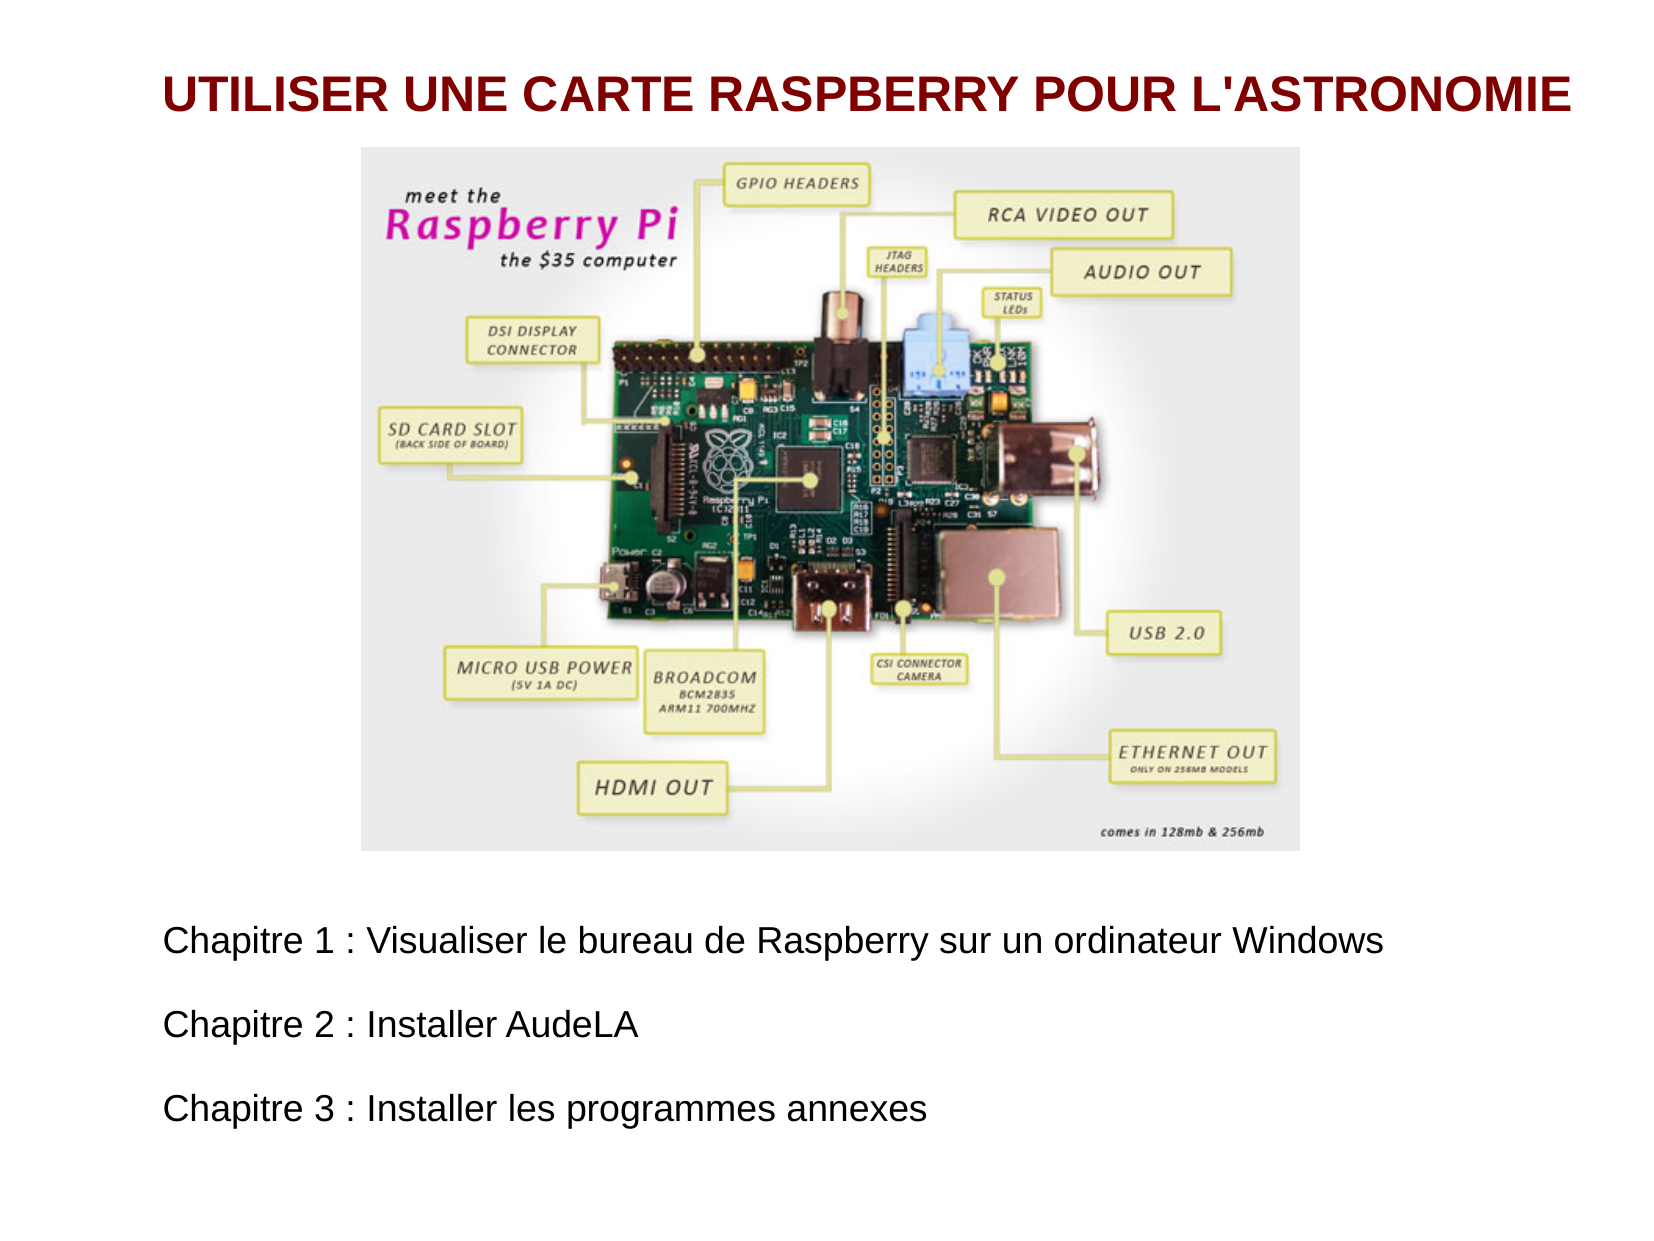

UTILISER UNE CARTE RASPBERRY POUR L'ASTRONOMIE
Chapitre 1 : Visualiser le bureau de Raspberry sur un ordinateur Windows
Chapitre 2 : Installer AudeLA
Chapitre 3 : Installer les programmes annexes